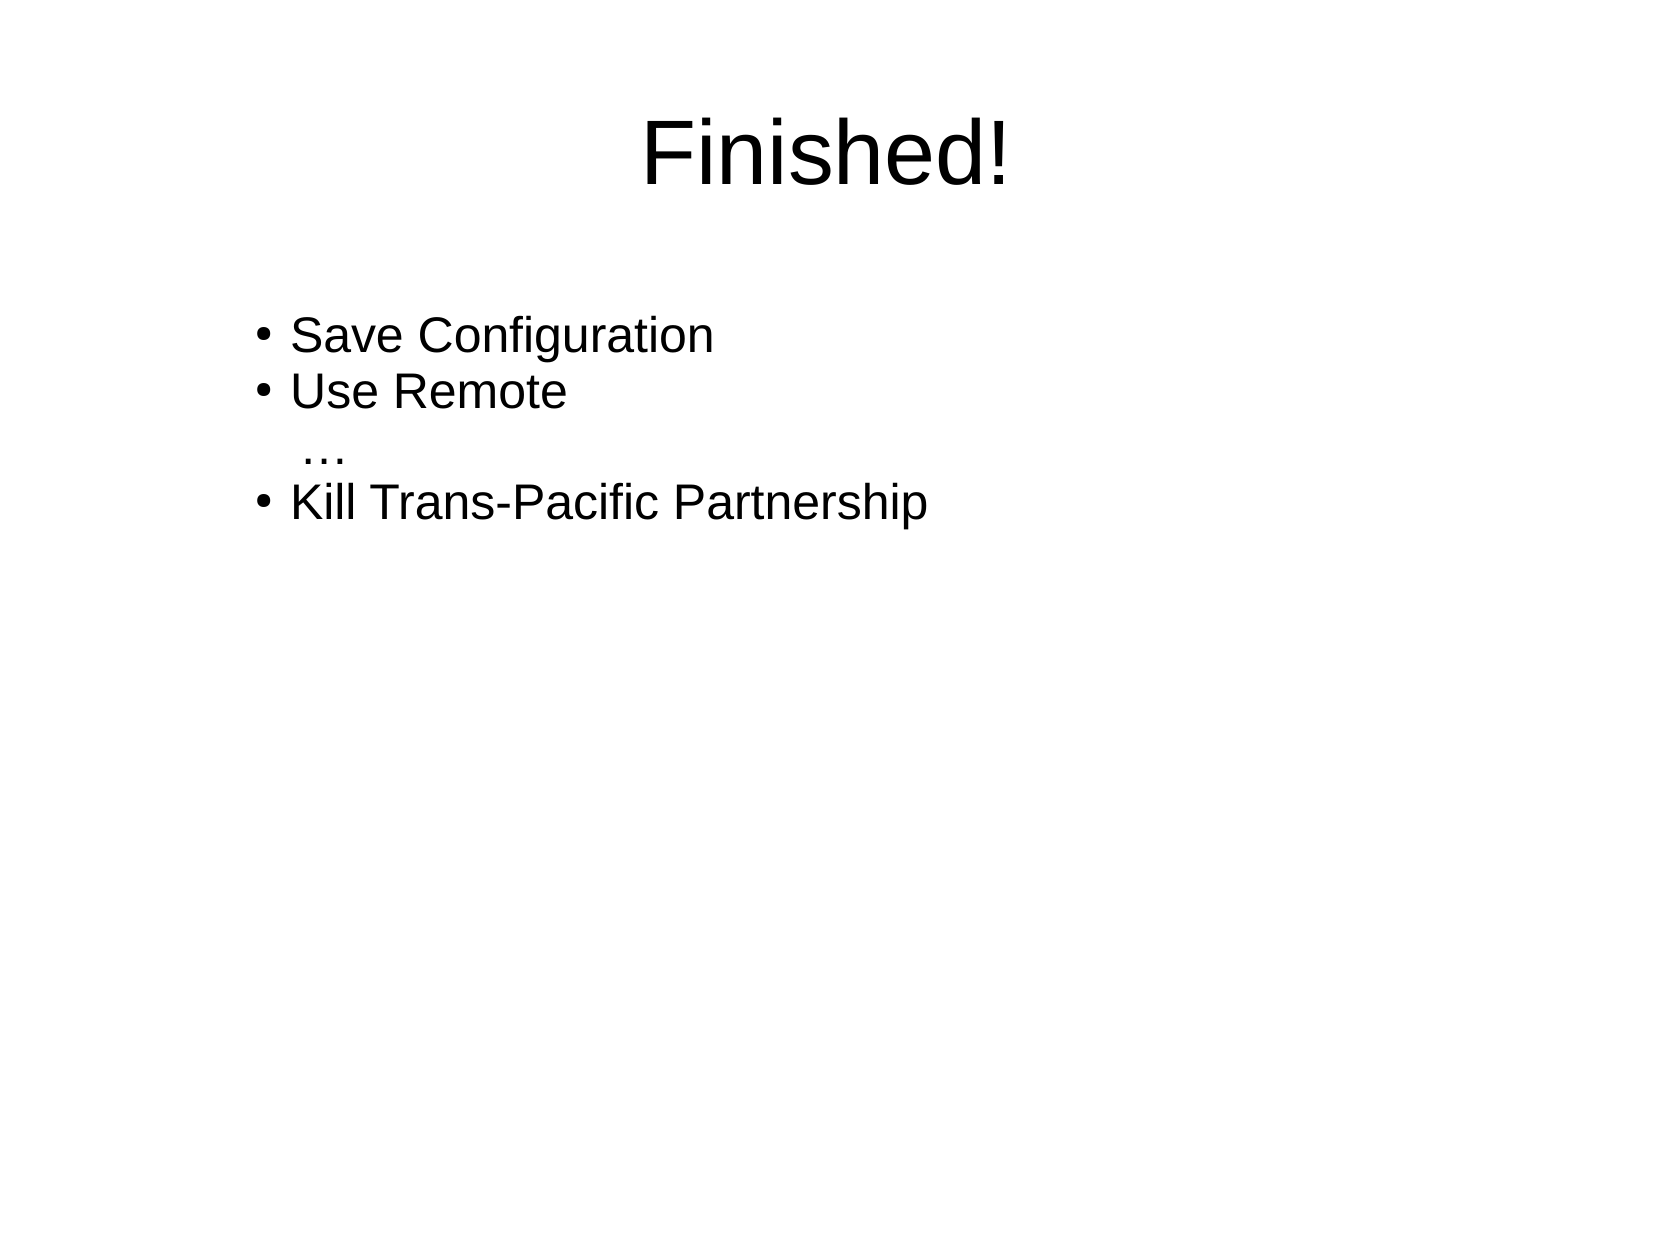

# Finished!
Save Configuration
Use Remote
…
Kill Trans-Pacific Partnership